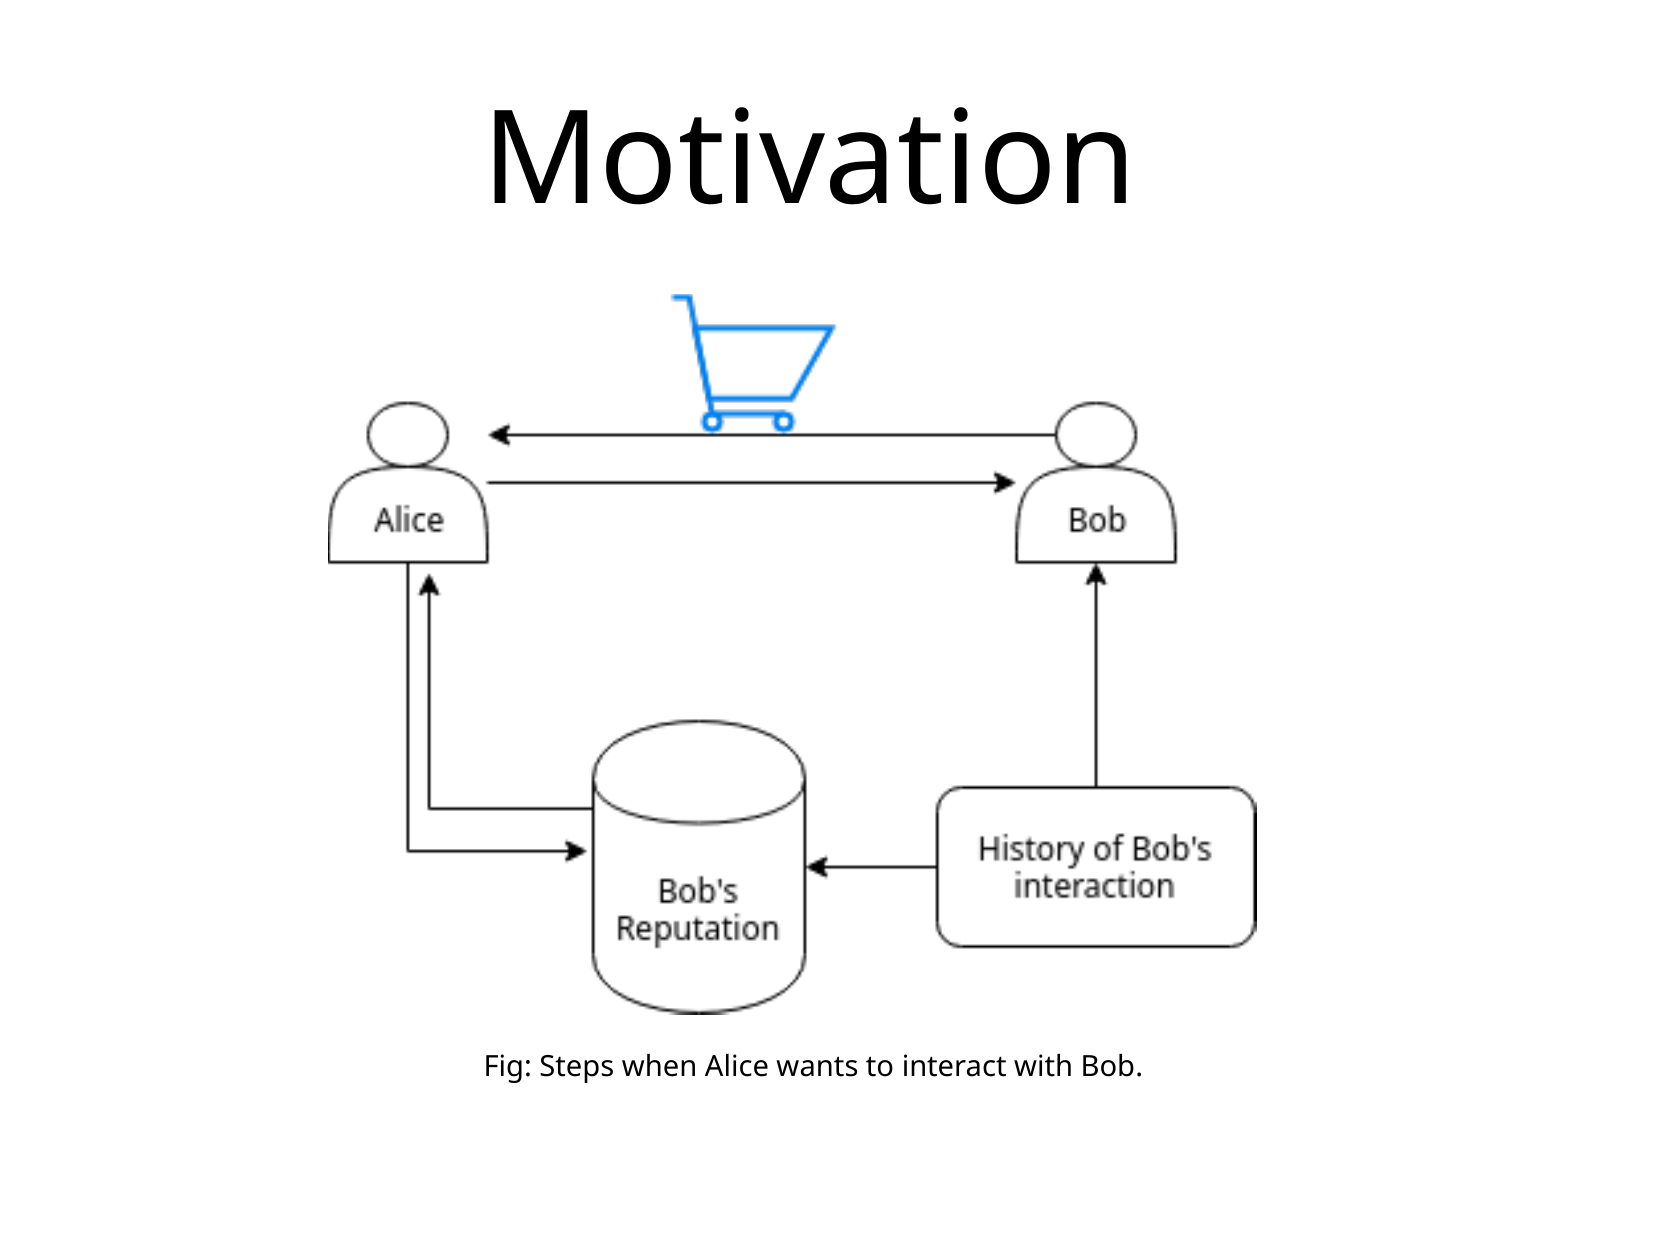

# Motivation
Fig: Steps when Alice wants to interact with Bob.